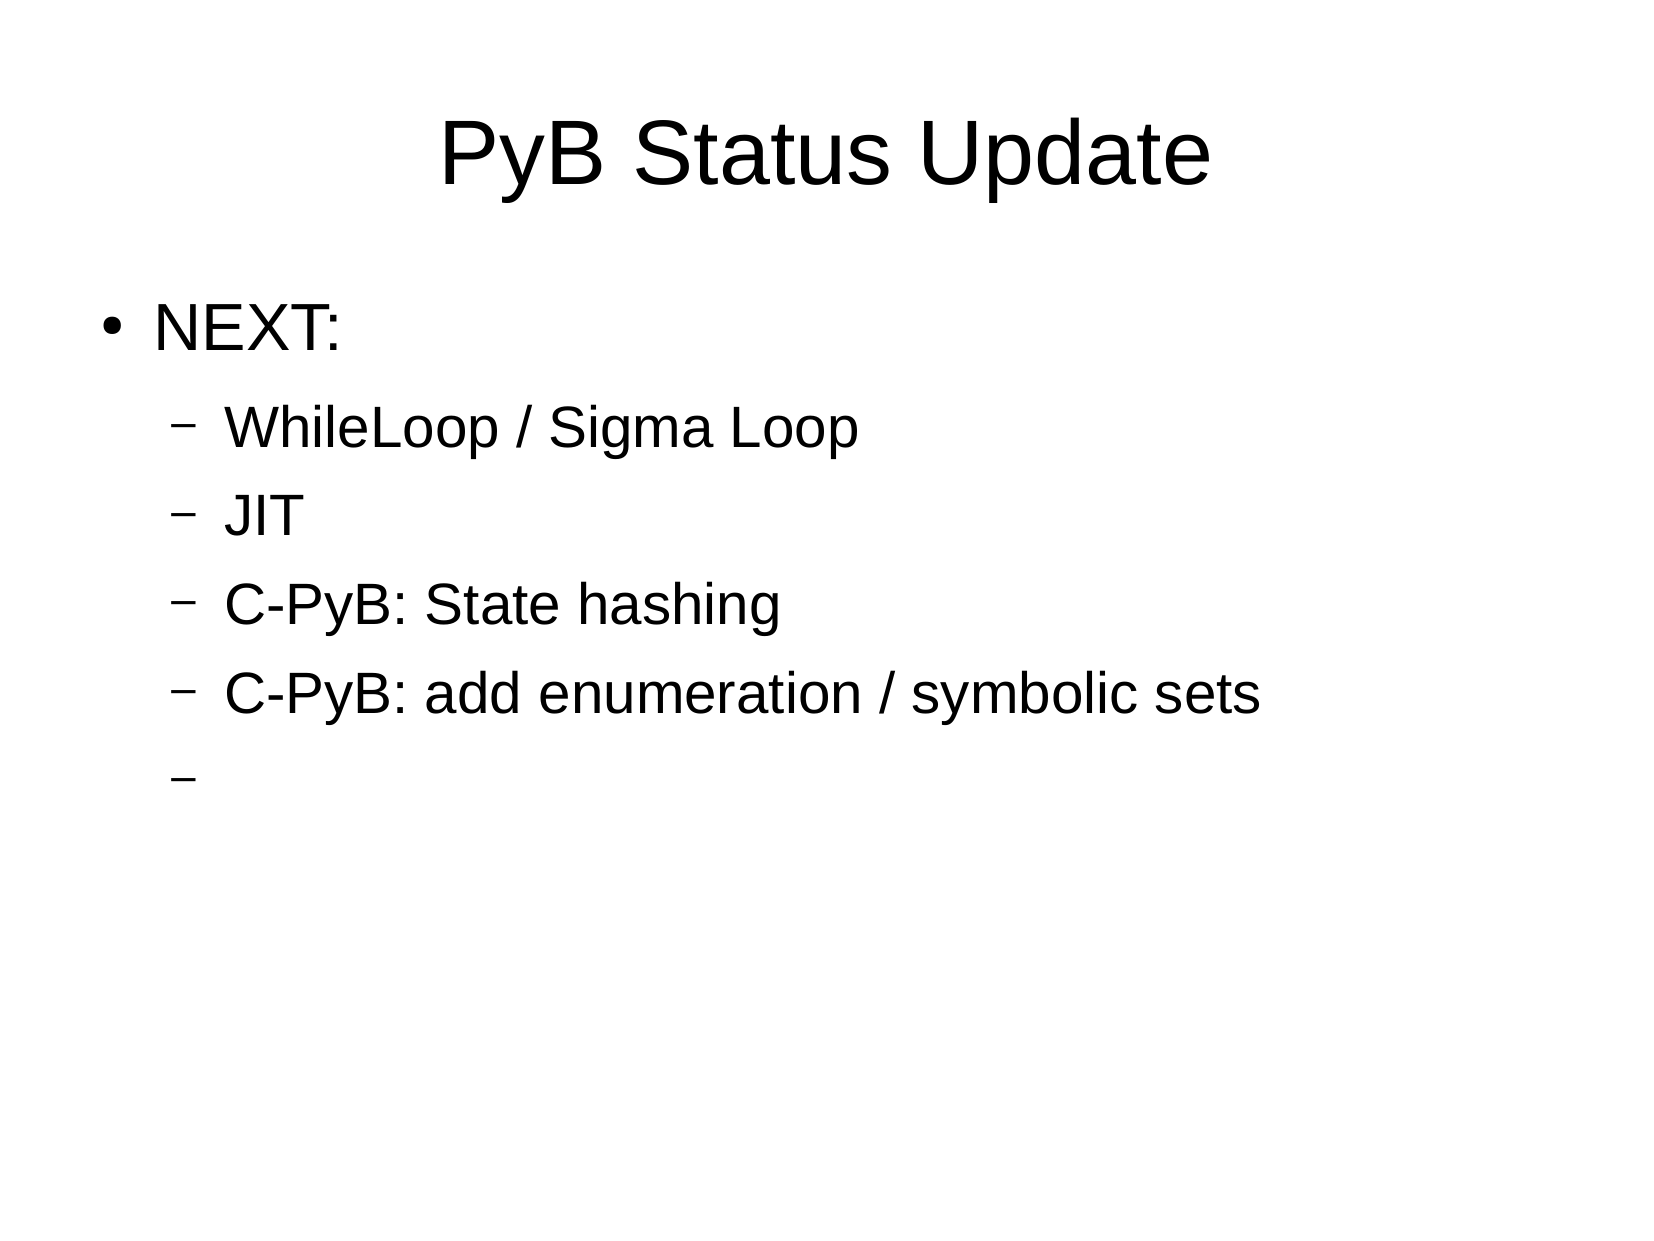

# PyB Status Update
NEXT:
WhileLoop / Sigma Loop
JIT
C-PyB: State hashing
C-PyB: add enumeration / symbolic sets